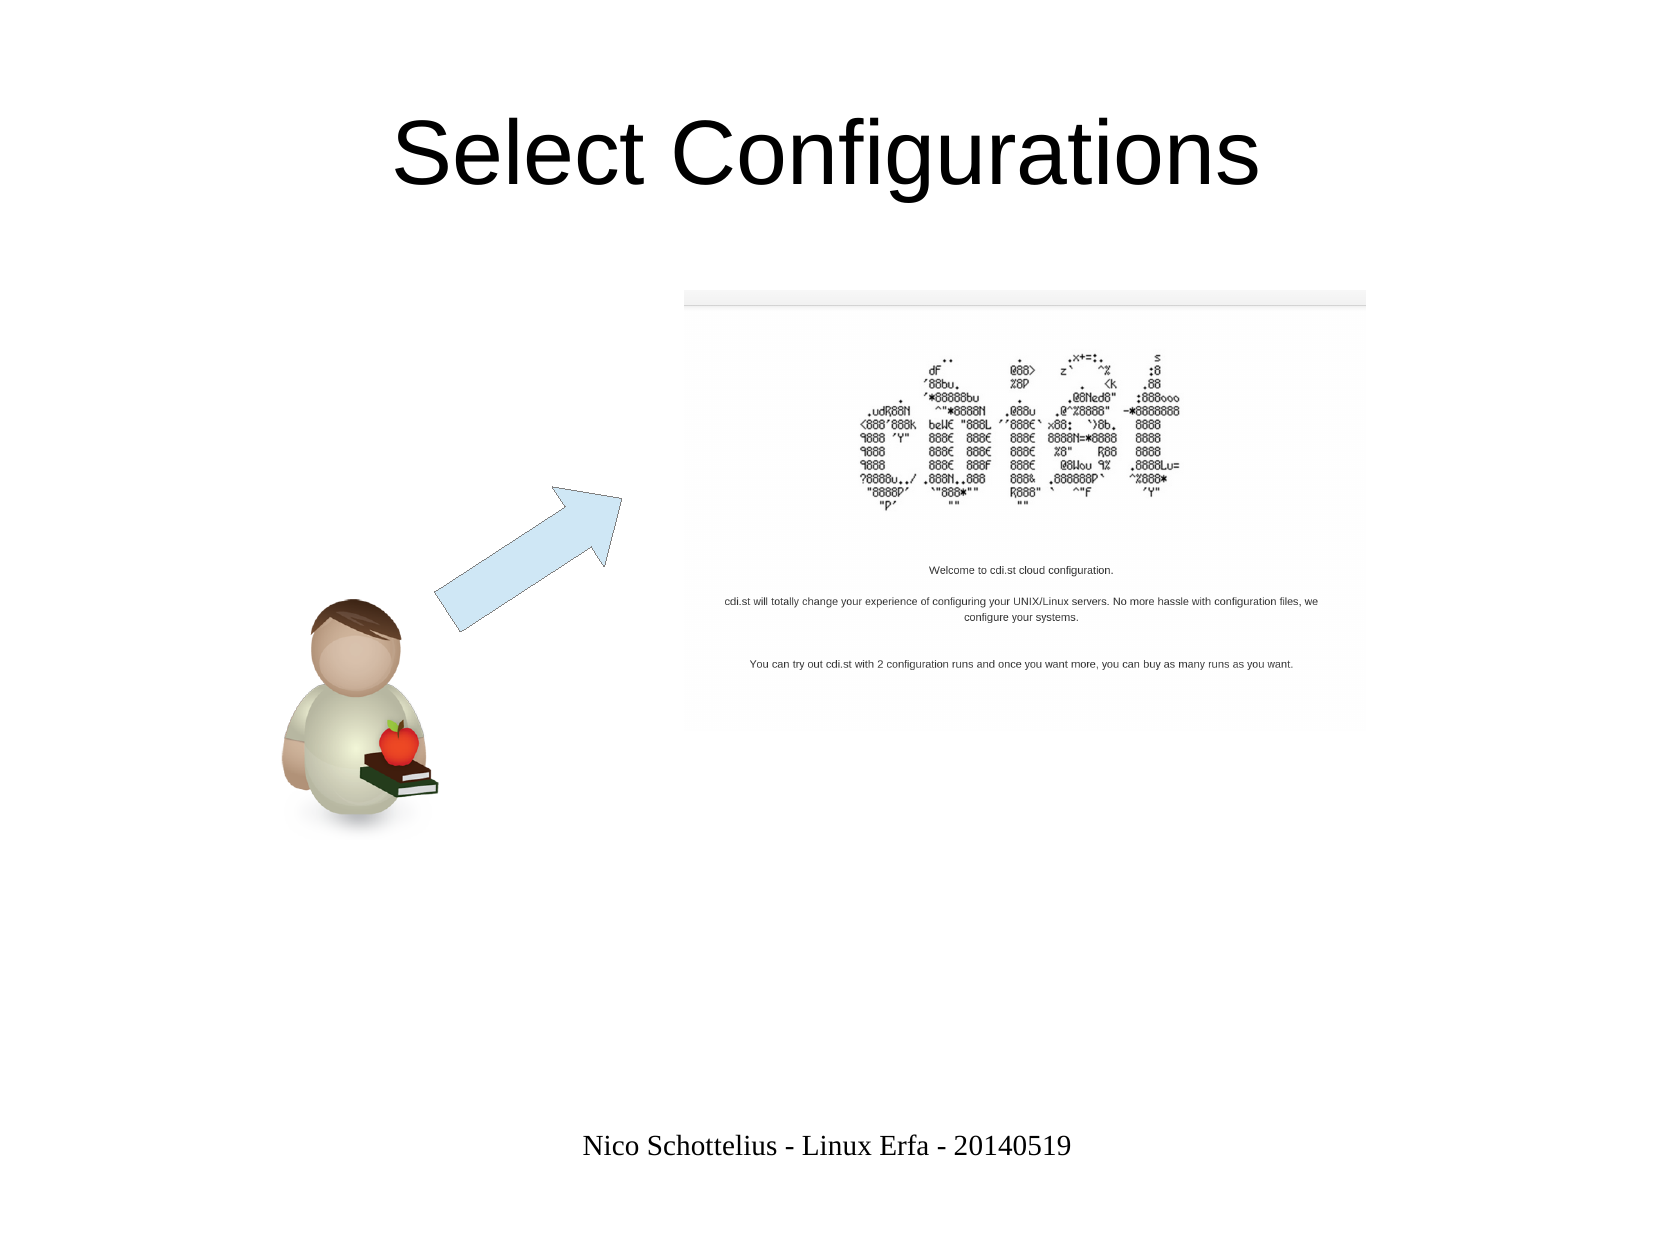

# Select Configurations
Nico Schottelius - Linux Erfa - 20140519